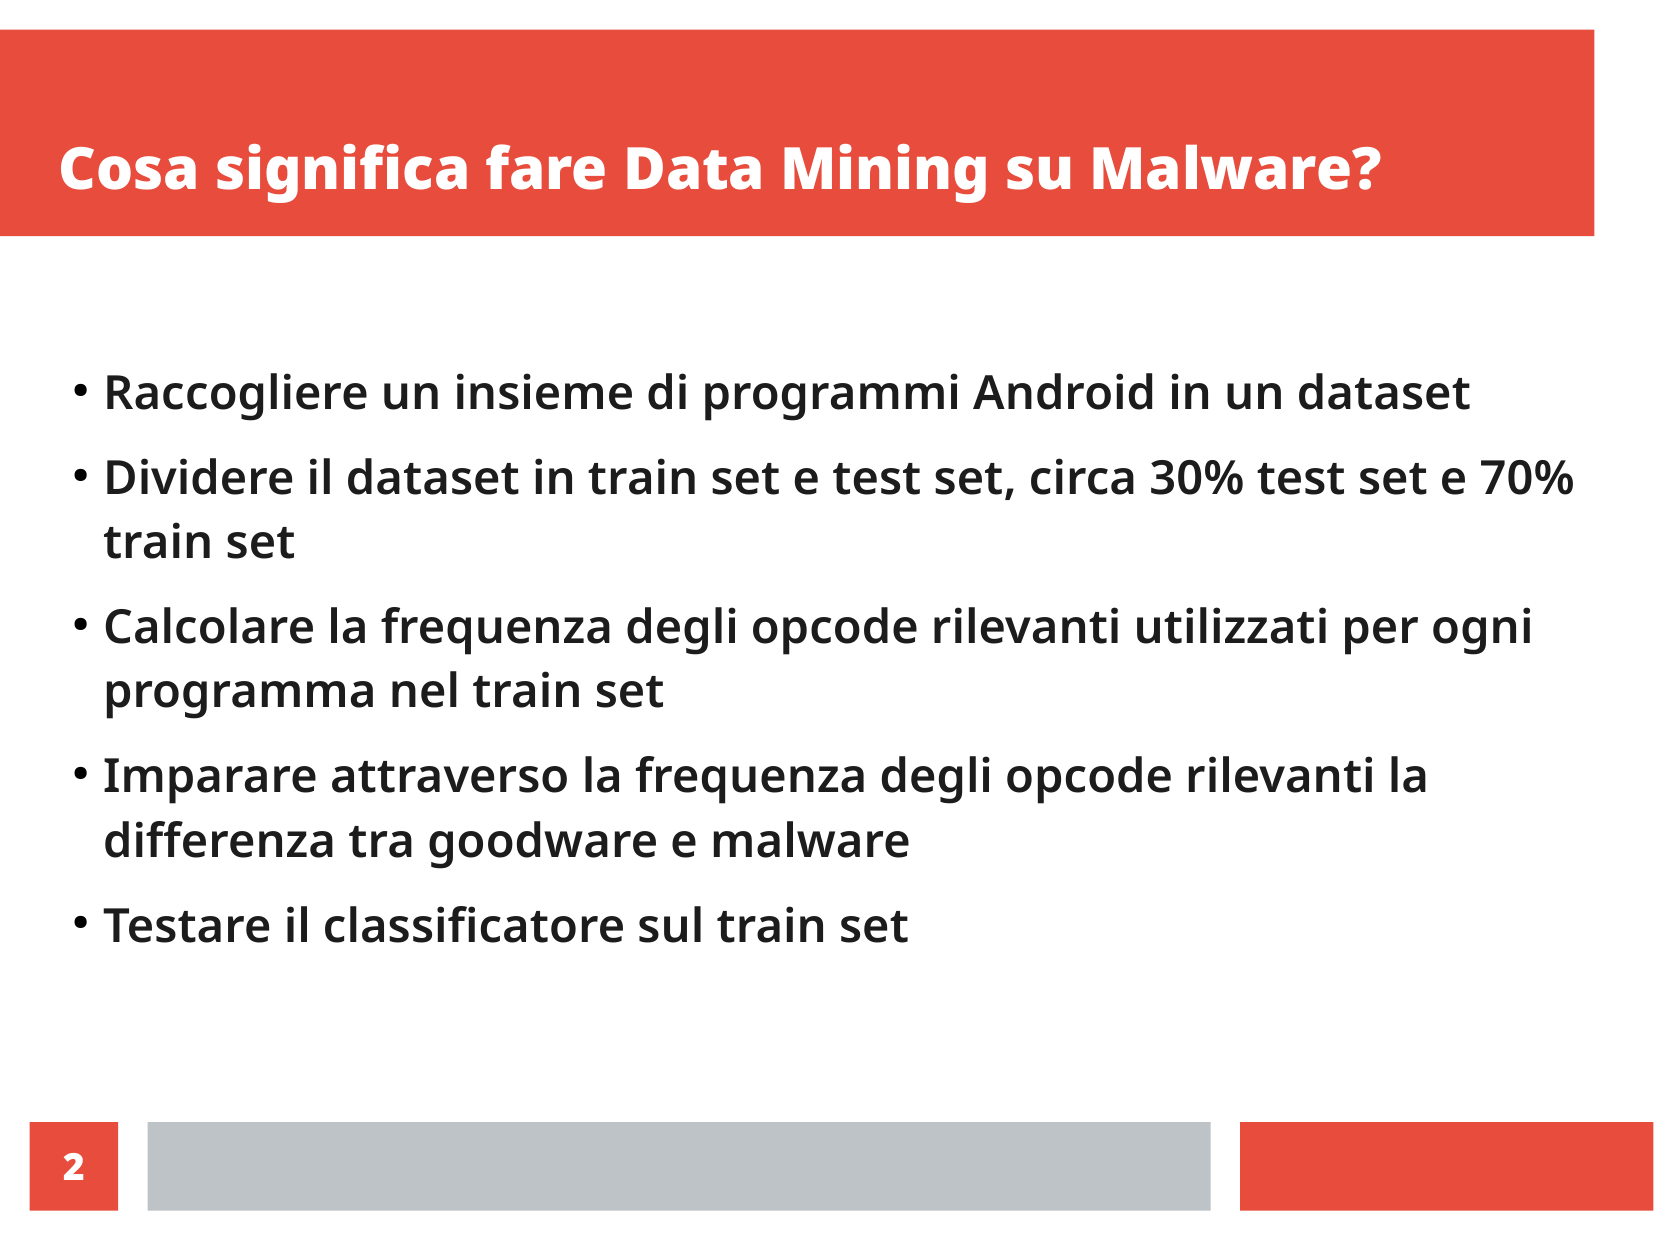

# Cosa significa fare Data Mining su Malware?
Raccogliere un insieme di programmi Android in un dataset
Dividere il dataset in train set e test set, circa 30% test set e 70% train set
Calcolare la frequenza degli opcode rilevanti utilizzati per ogni programma nel train set
Imparare attraverso la frequenza degli opcode rilevanti la differenza tra goodware e malware
Testare il classificatore sul train set
2